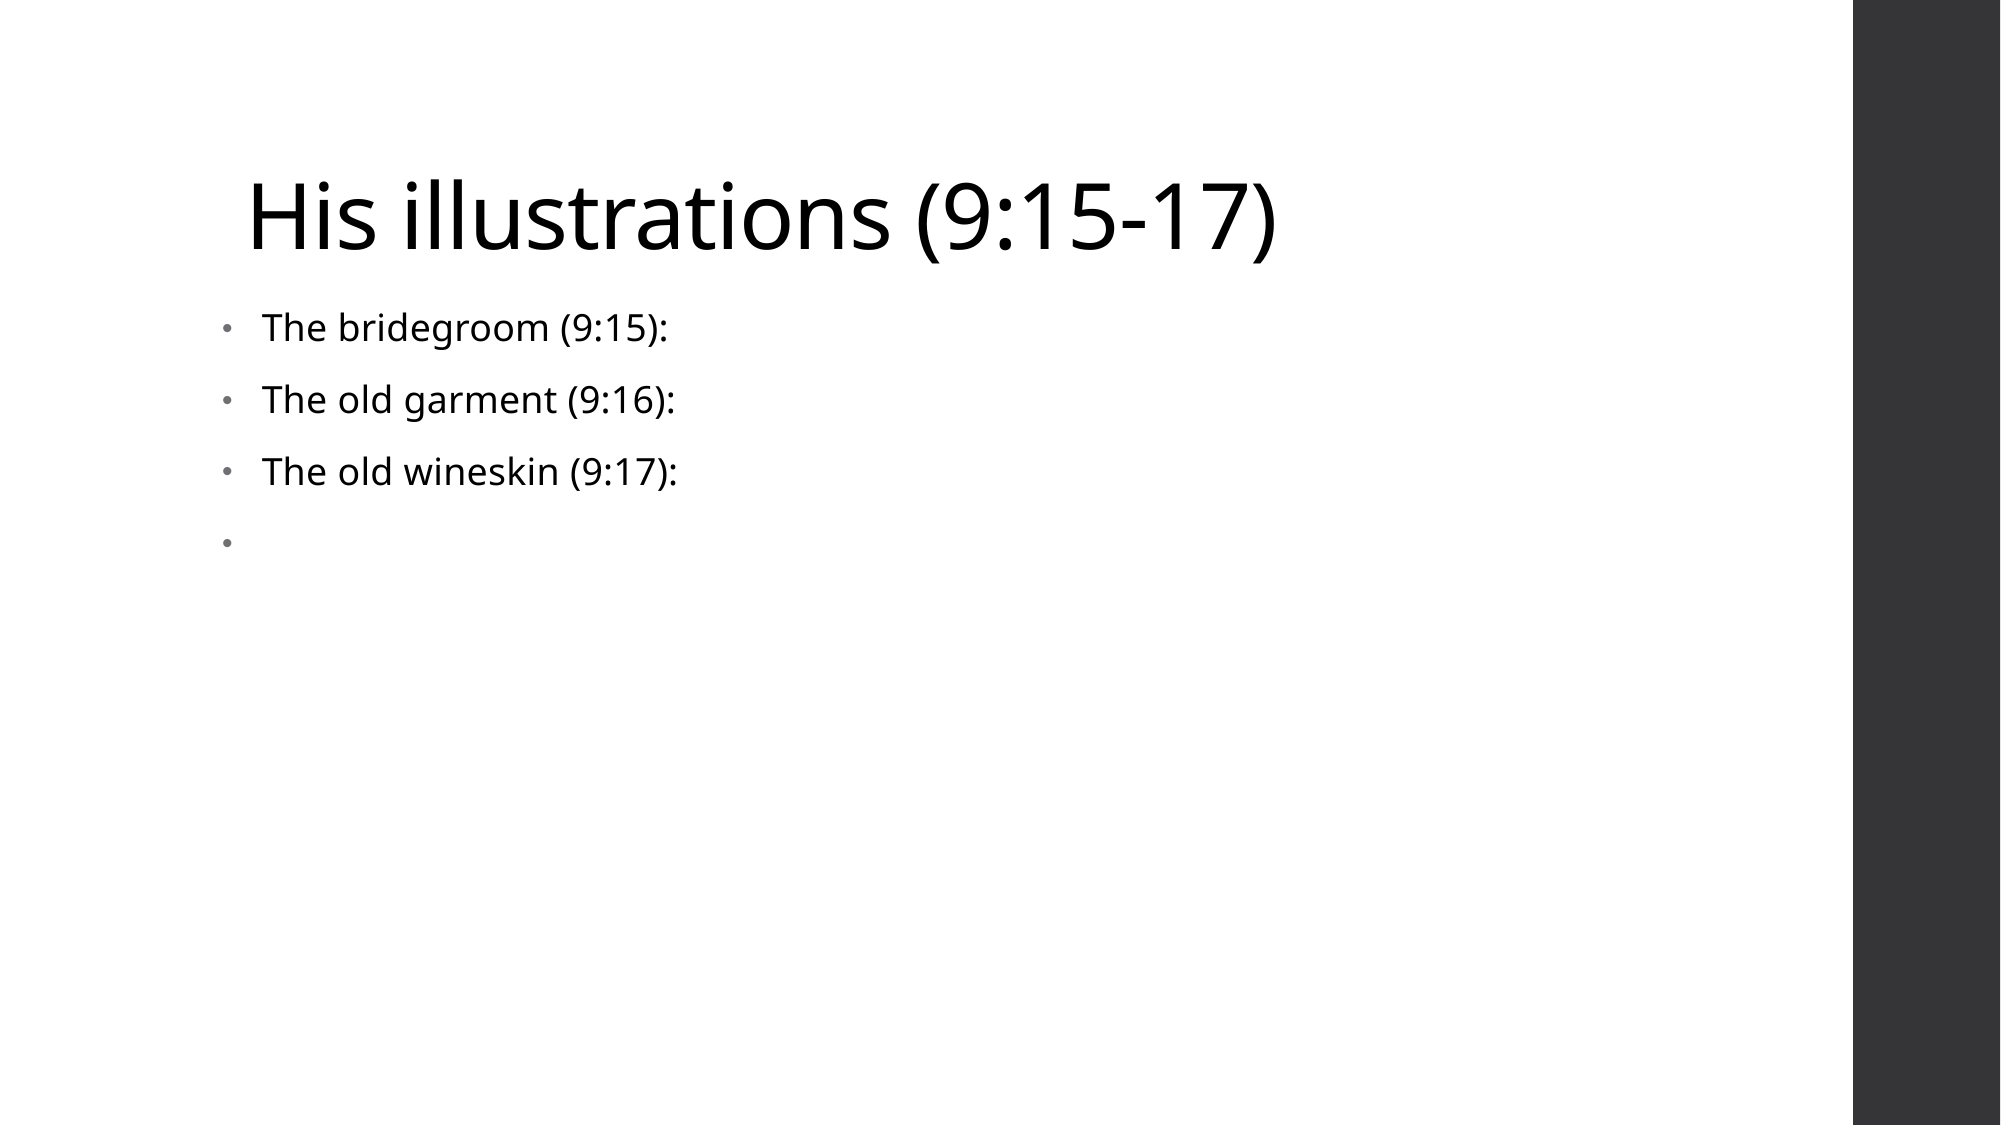

# His illustrations (9:15-17)
 The bridegroom (9:15):
 The old garment (9:16):
 The old wineskin (9:17):